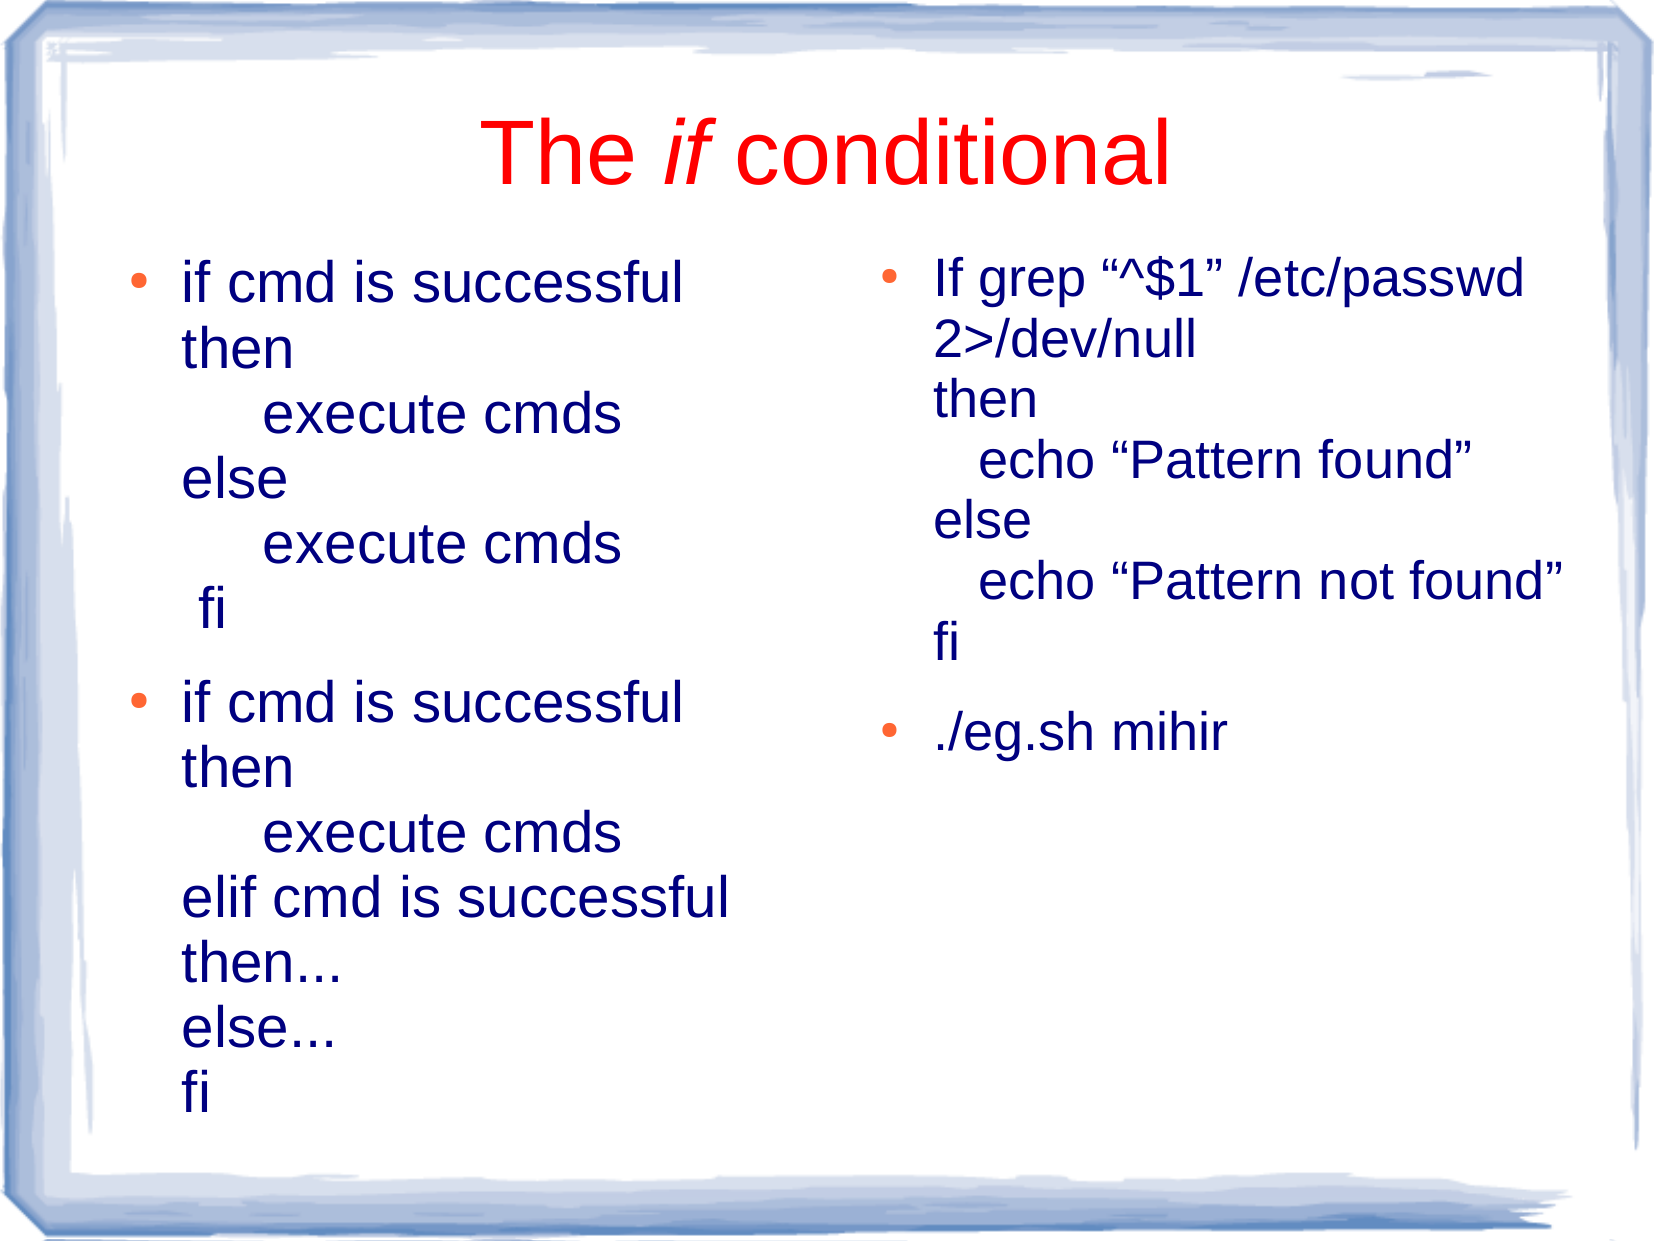

# The if conditional
If grep “^$1” /etc/passwd 2>/dev/null then echo “Pattern found” else echo “Pattern not found” fi
./eg.sh mihir
if cmd is successful then execute cmds else execute cmds fi
if cmd is successful then execute cmds elif cmd is successful then... else... fi